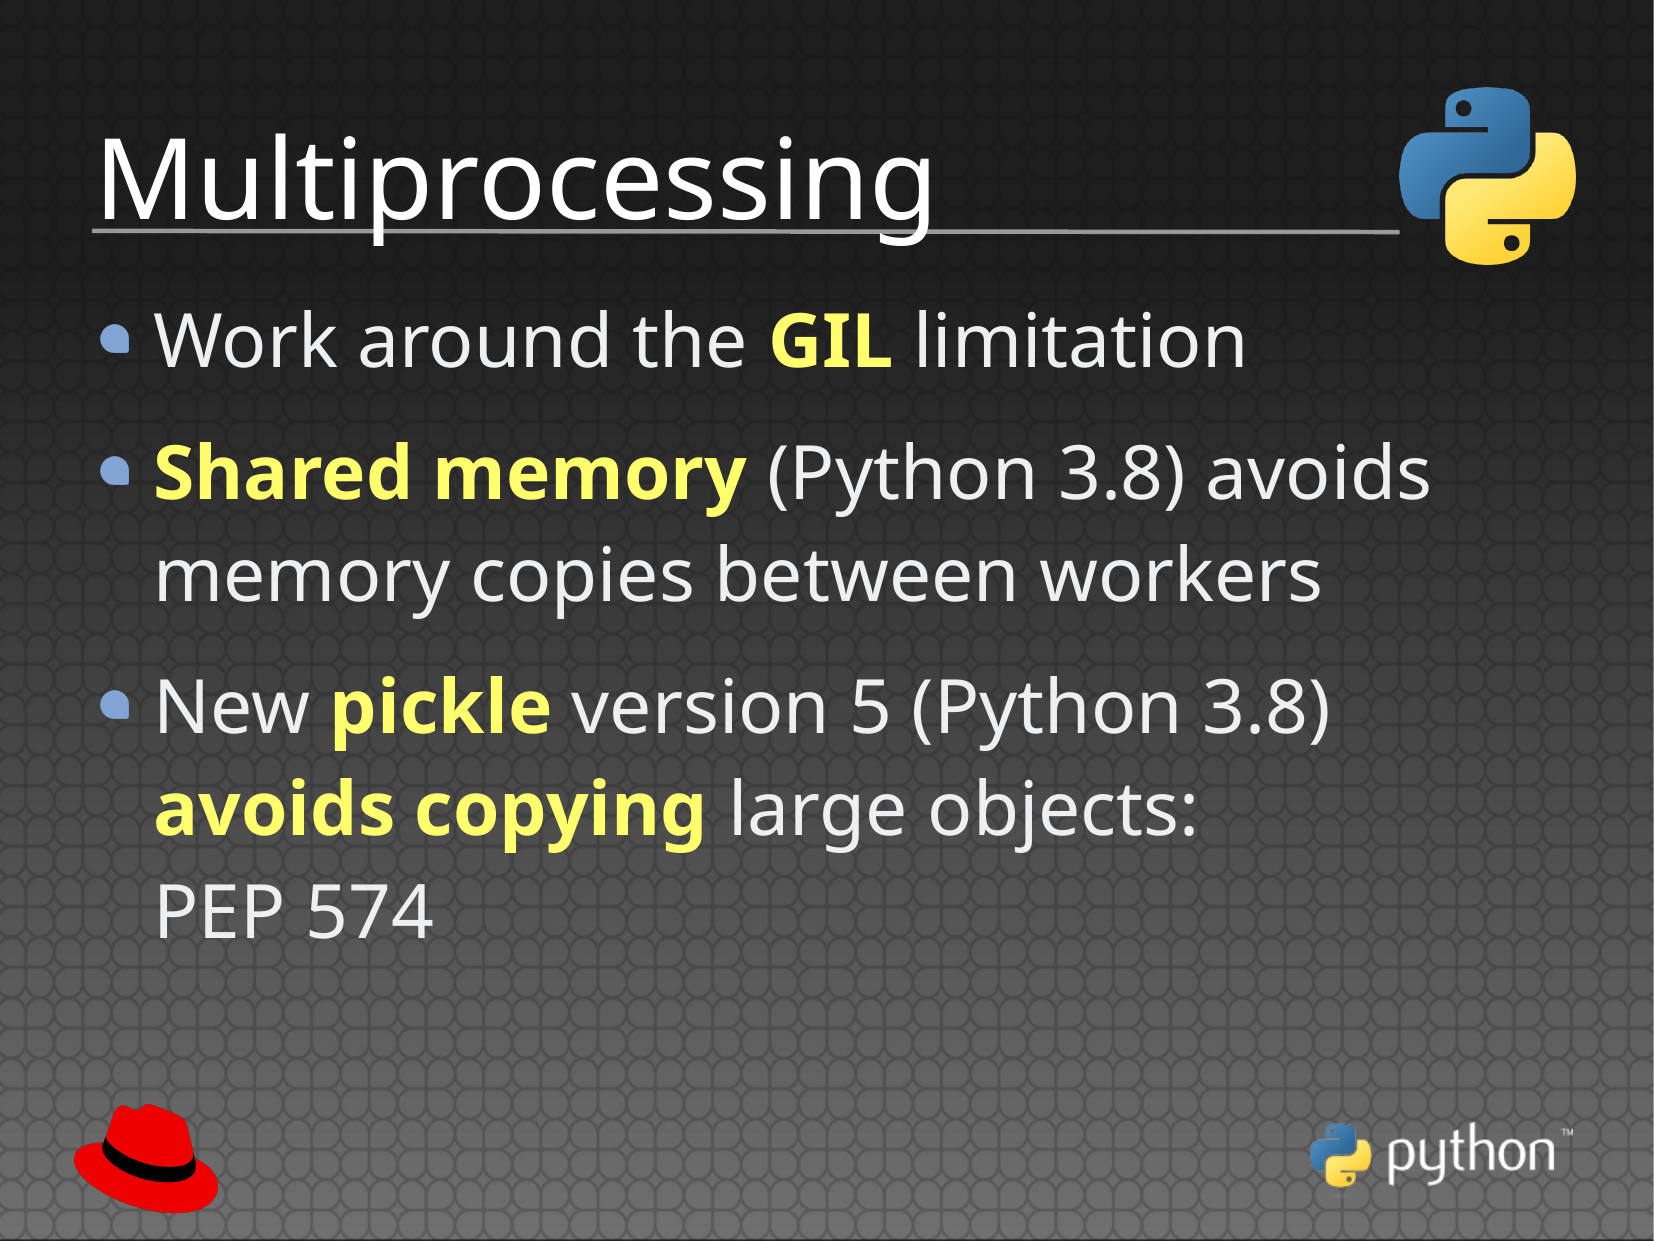

Multiprocessing
# Work around the GIL limitation
Shared memory (Python 3.8) avoids memory copies between workers
New pickle version 5 (Python 3.8) avoids copying large objects:
PEP 574